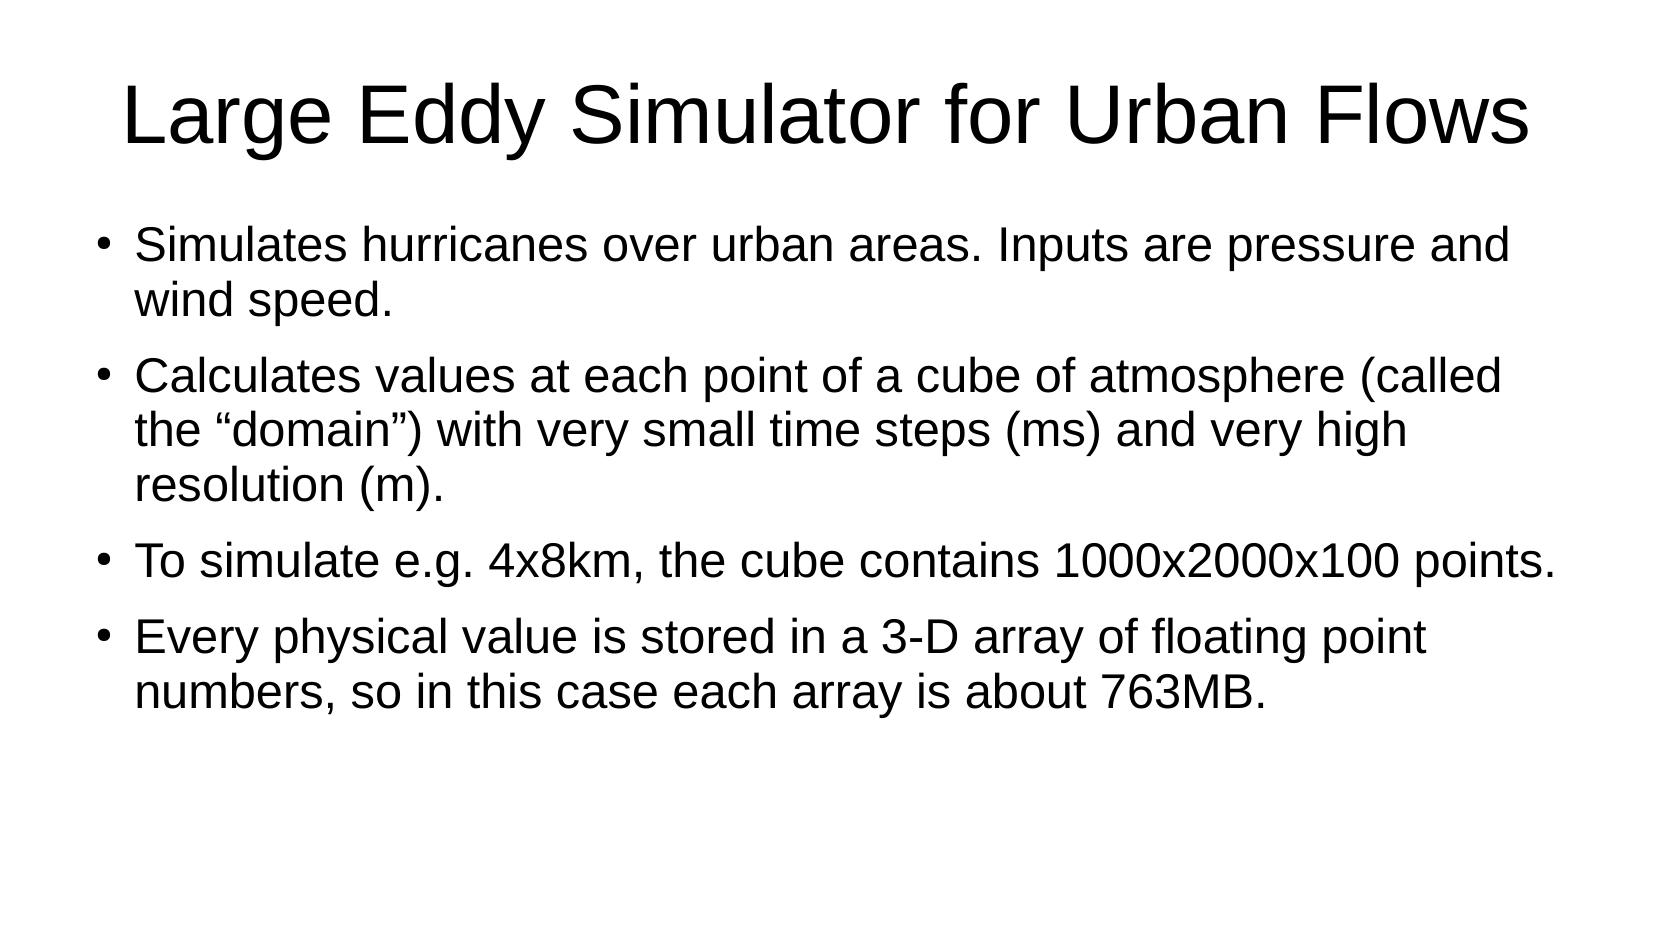

# Large Eddy Simulator for Urban Flows
Simulates hurricanes over urban areas. Inputs are pressure and wind speed.
Calculates values at each point of a cube of atmosphere (called the “domain”) with very small time steps (ms) and very high resolution (m).
To simulate e.g. 4x8km, the cube contains 1000x2000x100 points.
Every physical value is stored in a 3-D array of floating point numbers, so in this case each array is about 763MB.